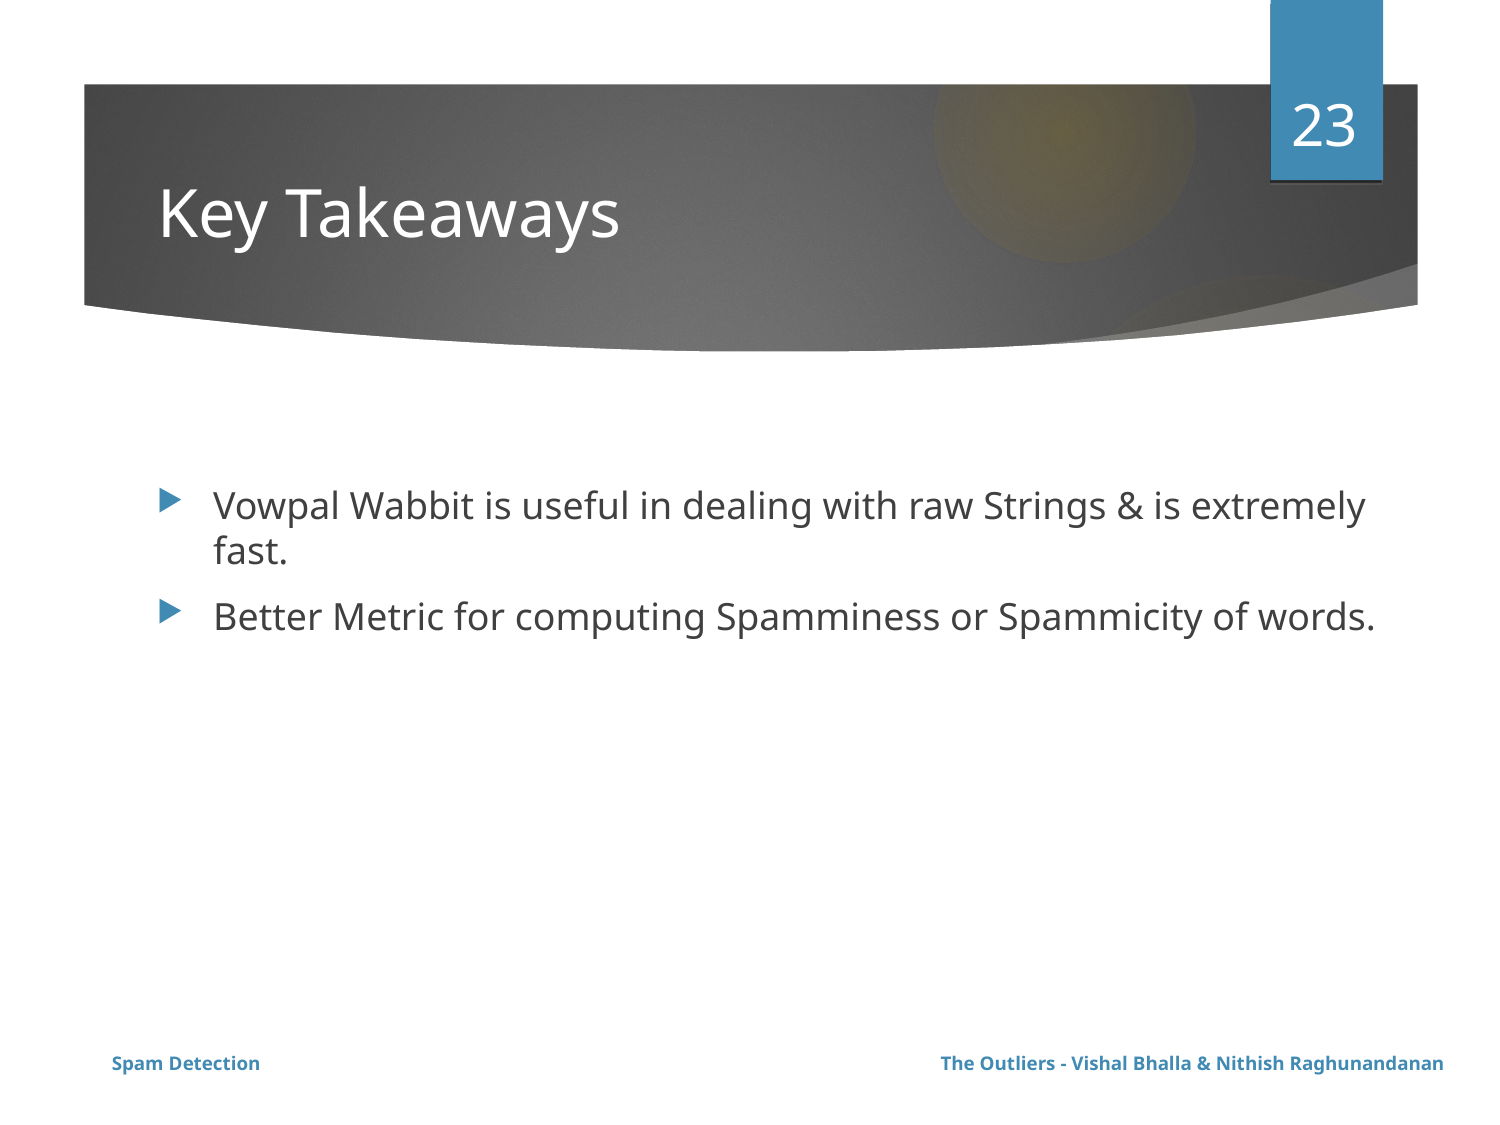

# Key Takeaways
Vowpal Wabbit is useful in dealing with raw Strings & is extremely fast.
Better Metric for computing Spamminess or Spammicity of words.
The Outliers - Vishal Bhalla & Nithish Raghunandanan
Spam Detection